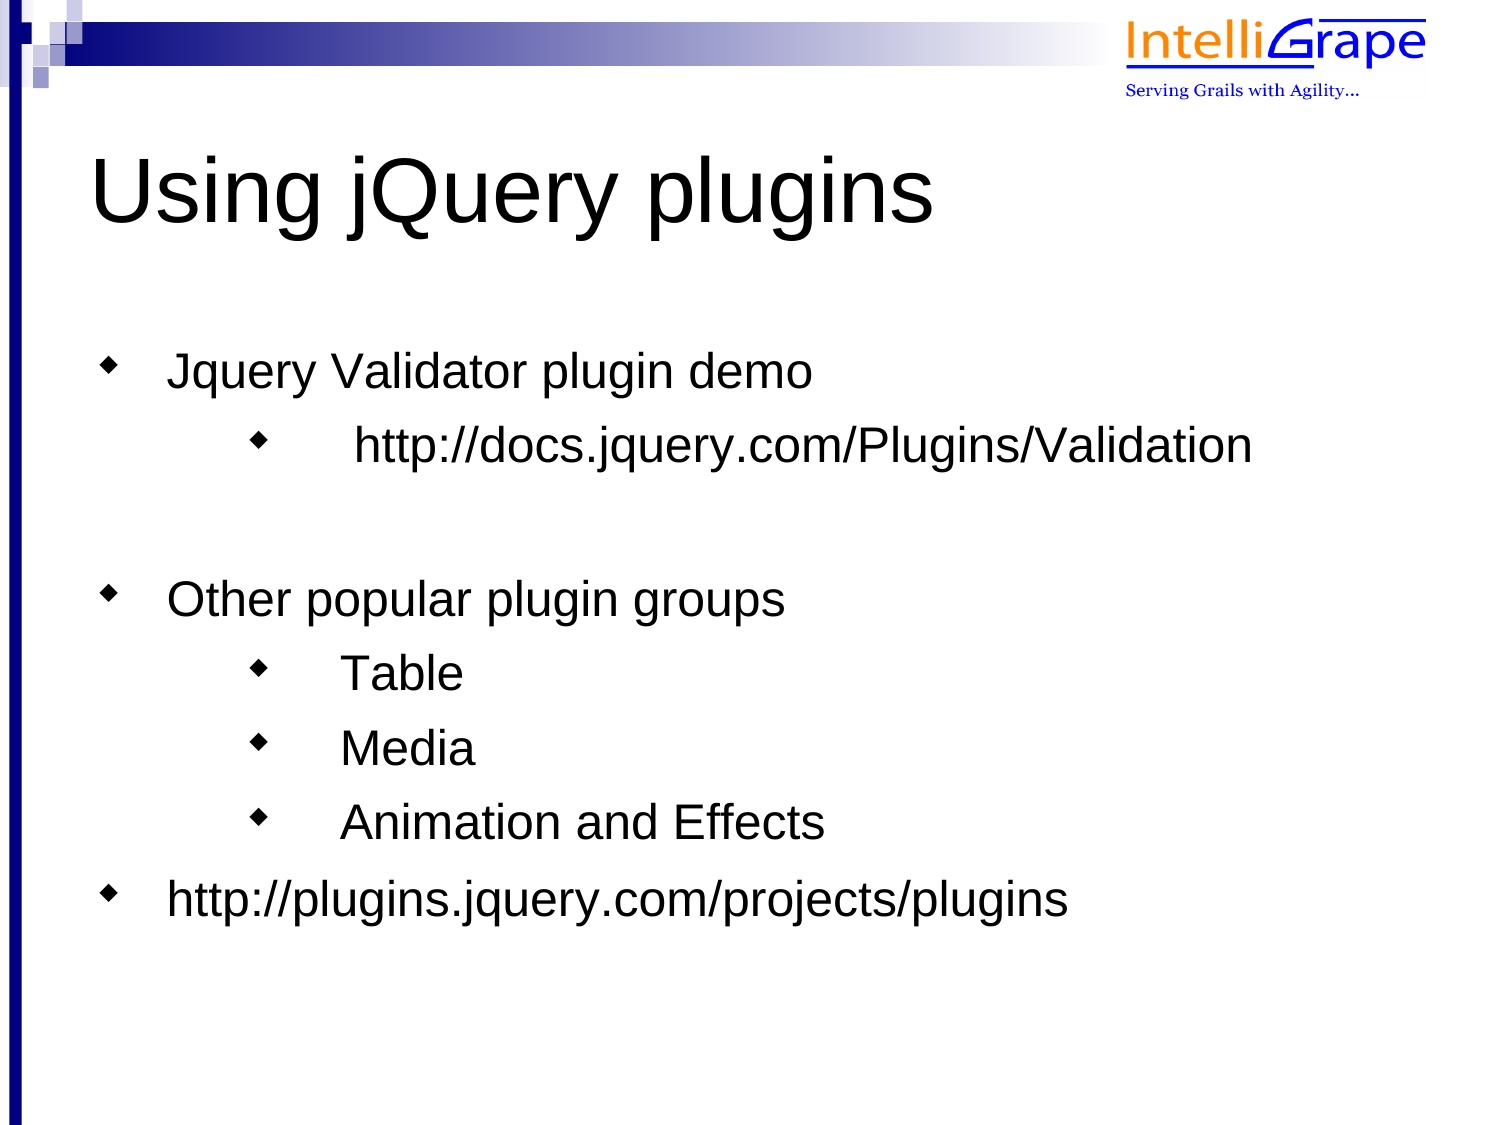

# Using jQuery plugins
 Jquery Validator plugin demo
 http://docs.jquery.com/Plugins/Validation
 Other popular plugin groups
Table
Media
Animation and Effects
 http://plugins.jquery.com/projects/plugins